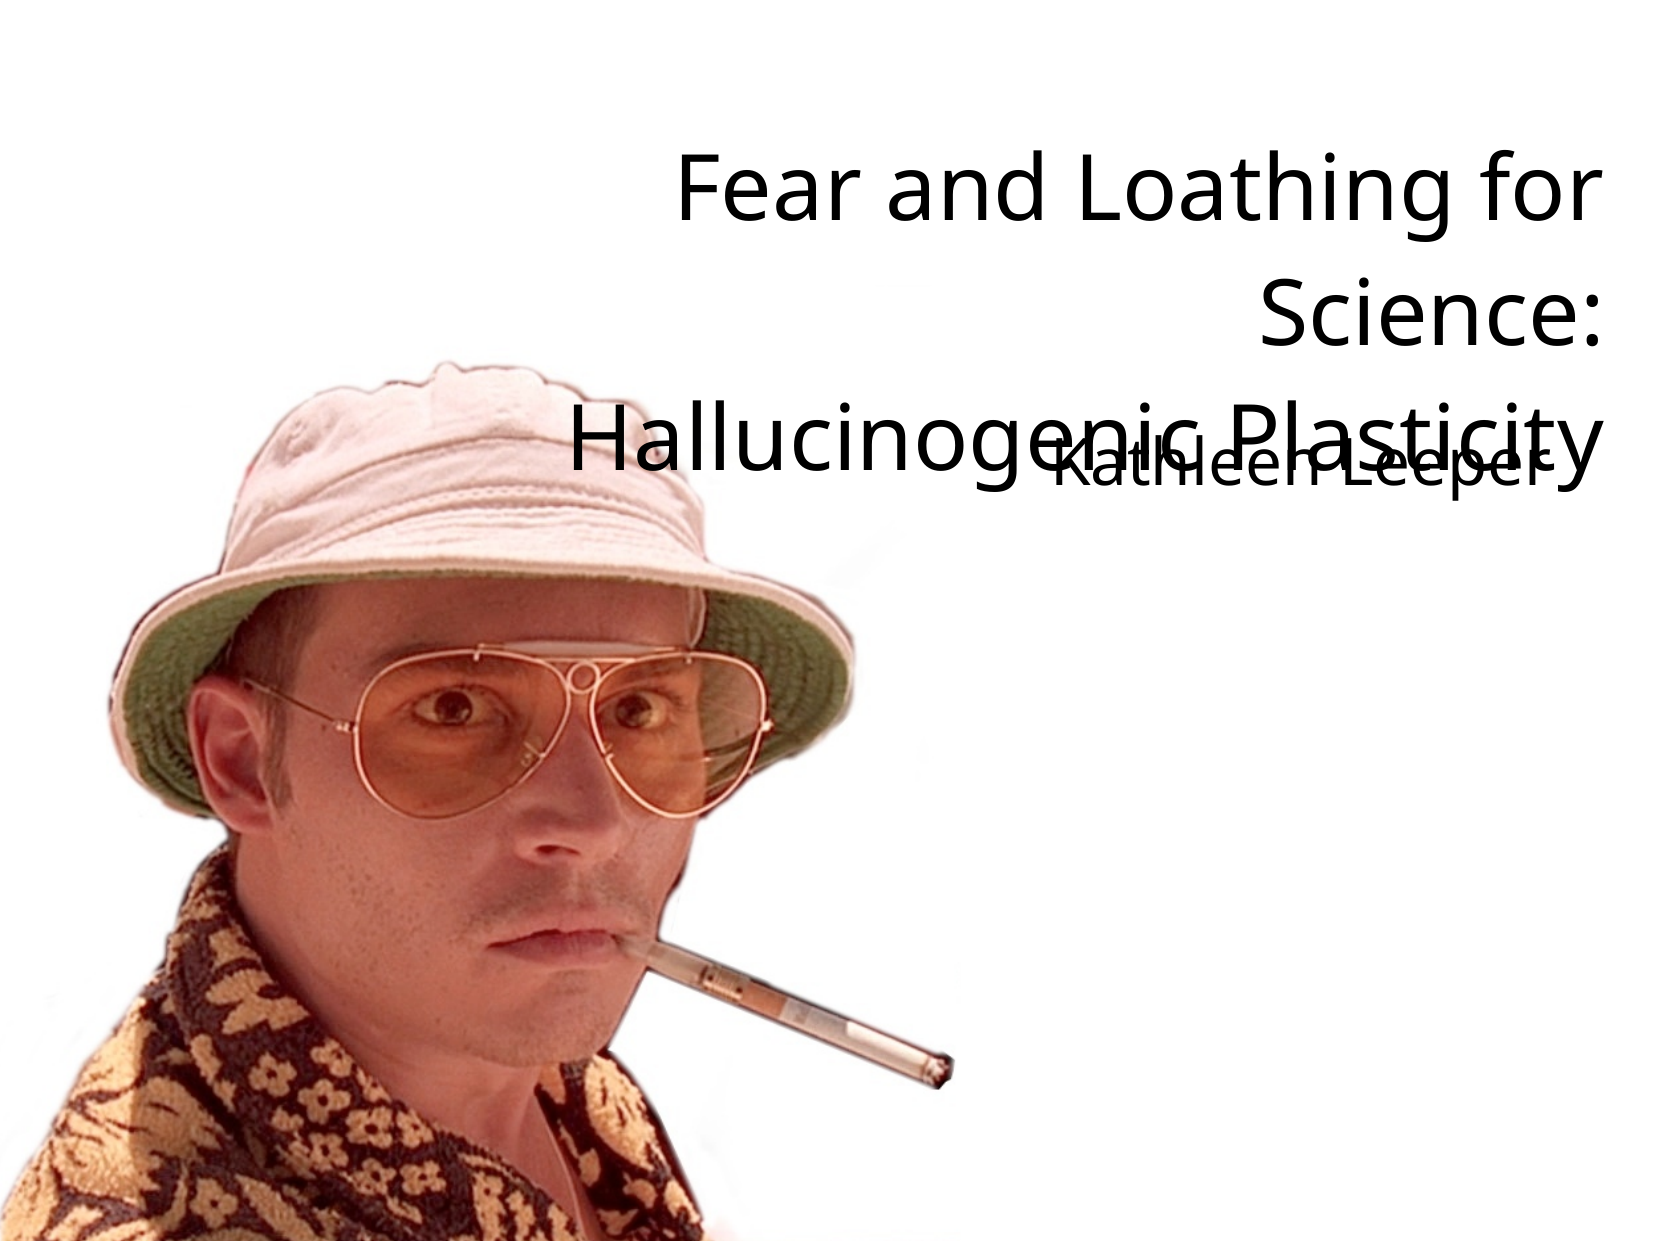

# Fear and Loathing for Science:
Hallucinogenic Plasticity
Kathleen Leeper